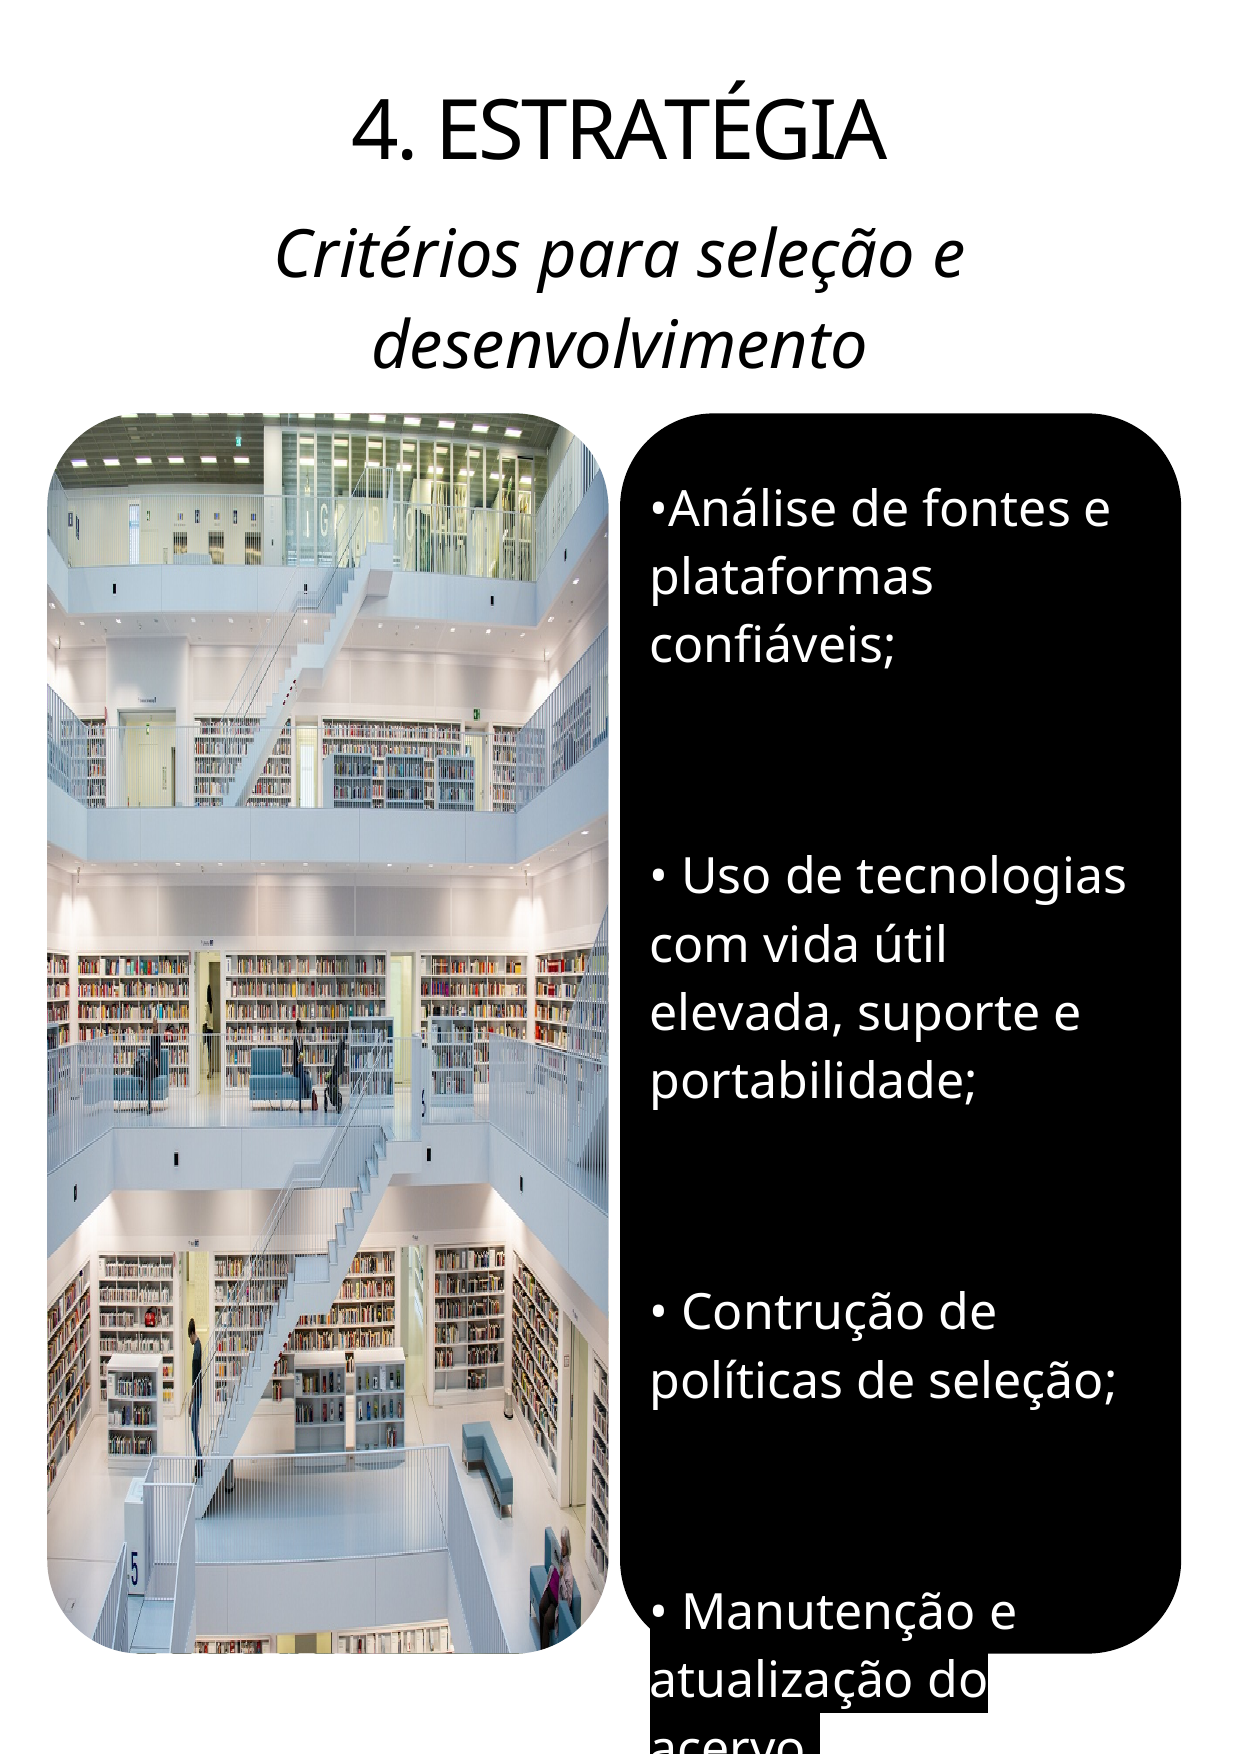

4. Estratégia
Critérios para seleção e desenvolvimento
•Análise de fontes e plataformas confiáveis;
• Uso de tecnologias com vida útil elevada, suporte e portabilidade;
• Contrução de políticas de seleção;
• Manutenção e atualização do acervo.